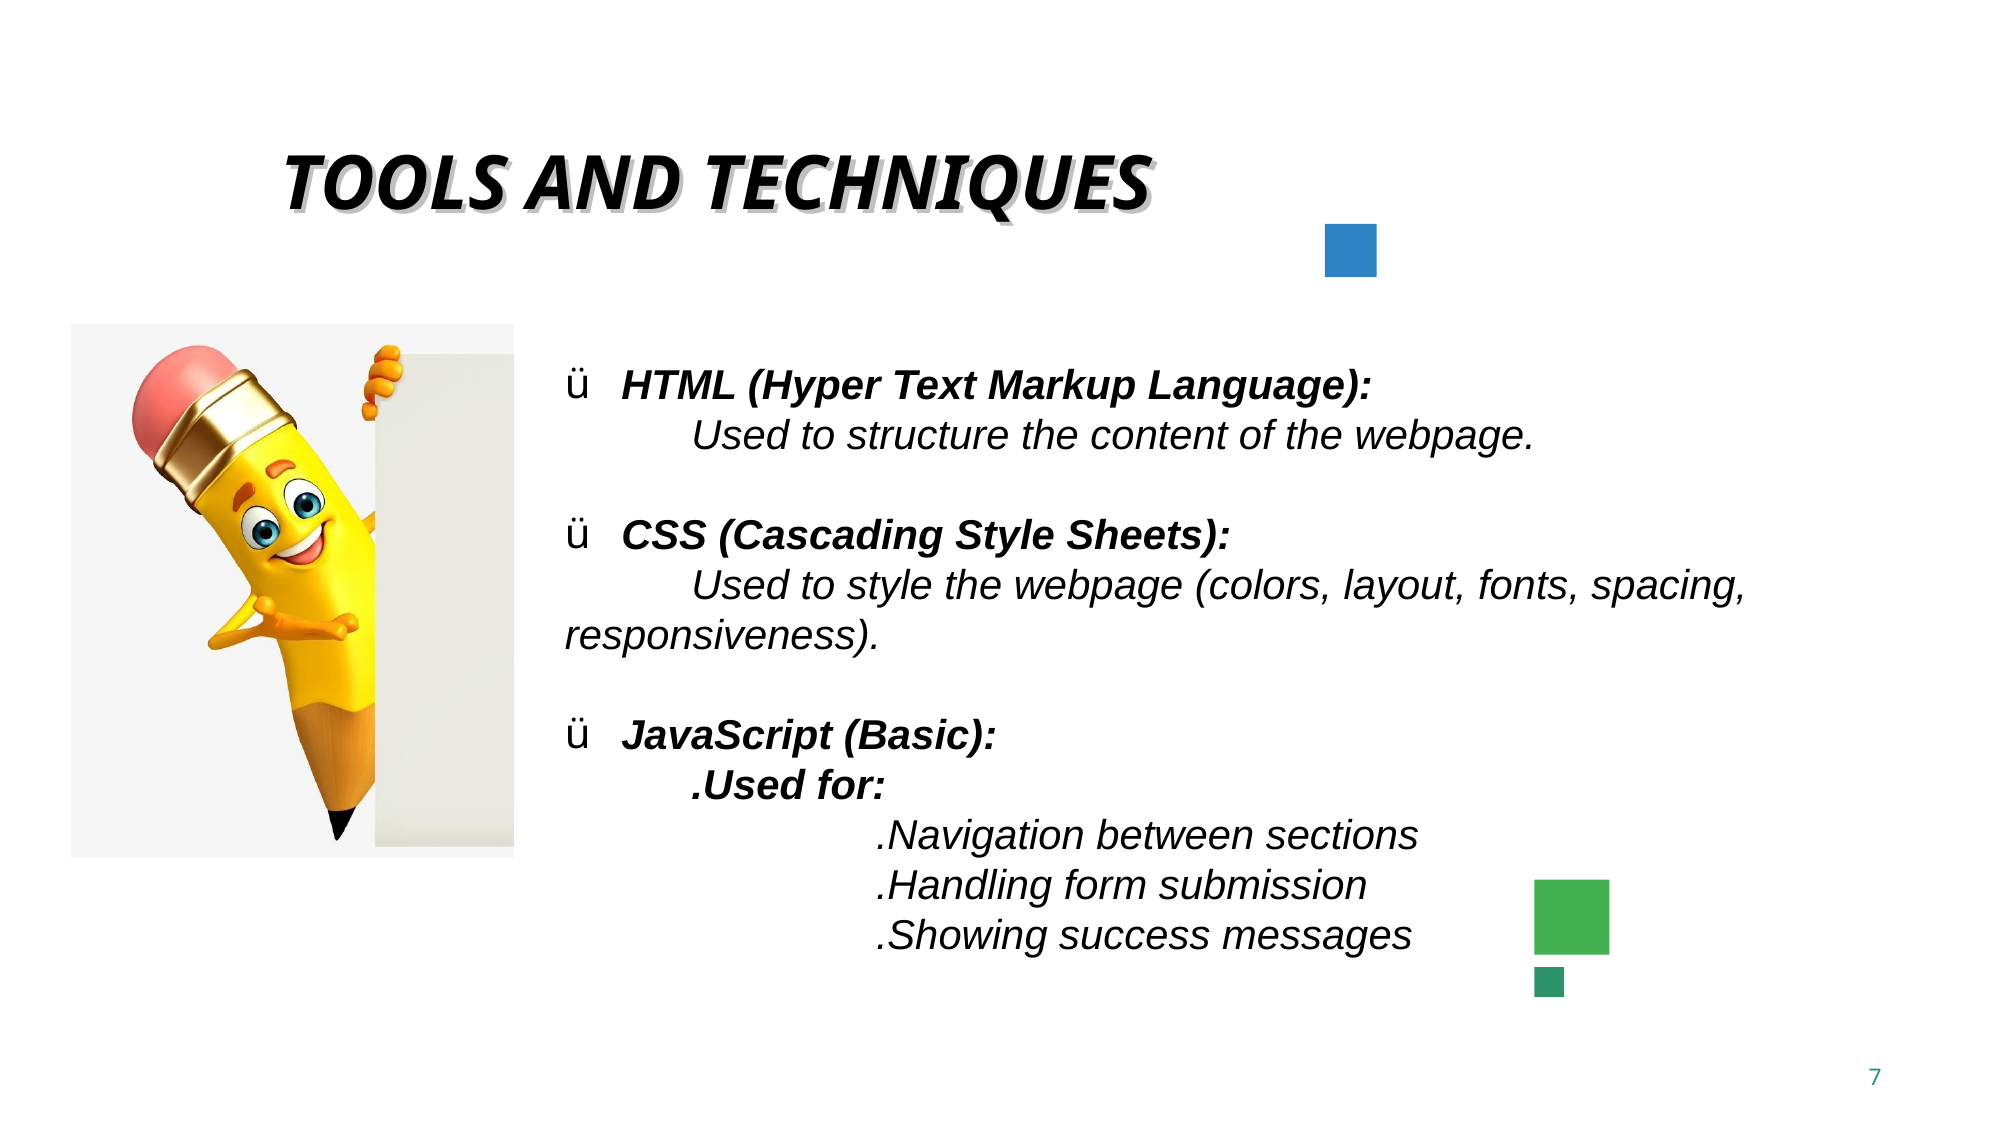

# TOOLS AND TECHNIQUES
HTML (Hyper Text Markup Language):
 Used to structure the content of the webpage.
CSS (Cascading Style Sheets):
 Used to style the webpage (colors, layout, fonts, spacing, responsiveness).
JavaScript (Basic):
 .Used for:
 .Navigation between sections
 .Handling form submission
 .Showing success messages